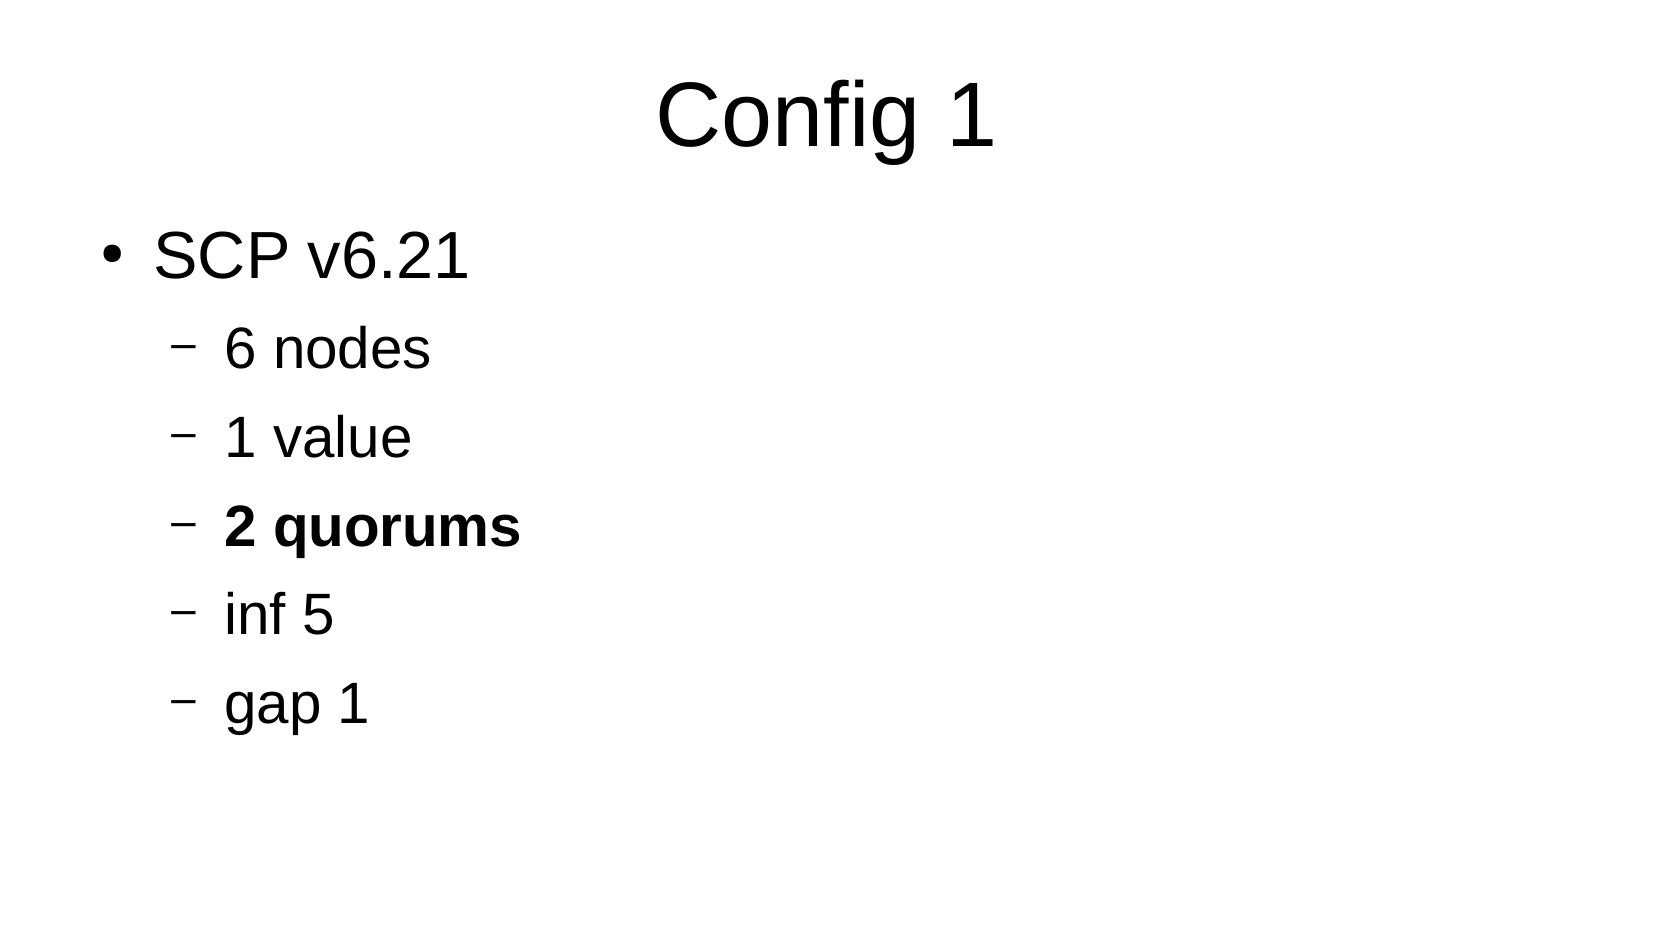

# Config 1
SCP v6.21
6 nodes
1 value
2 quorums
inf 5
gap 1